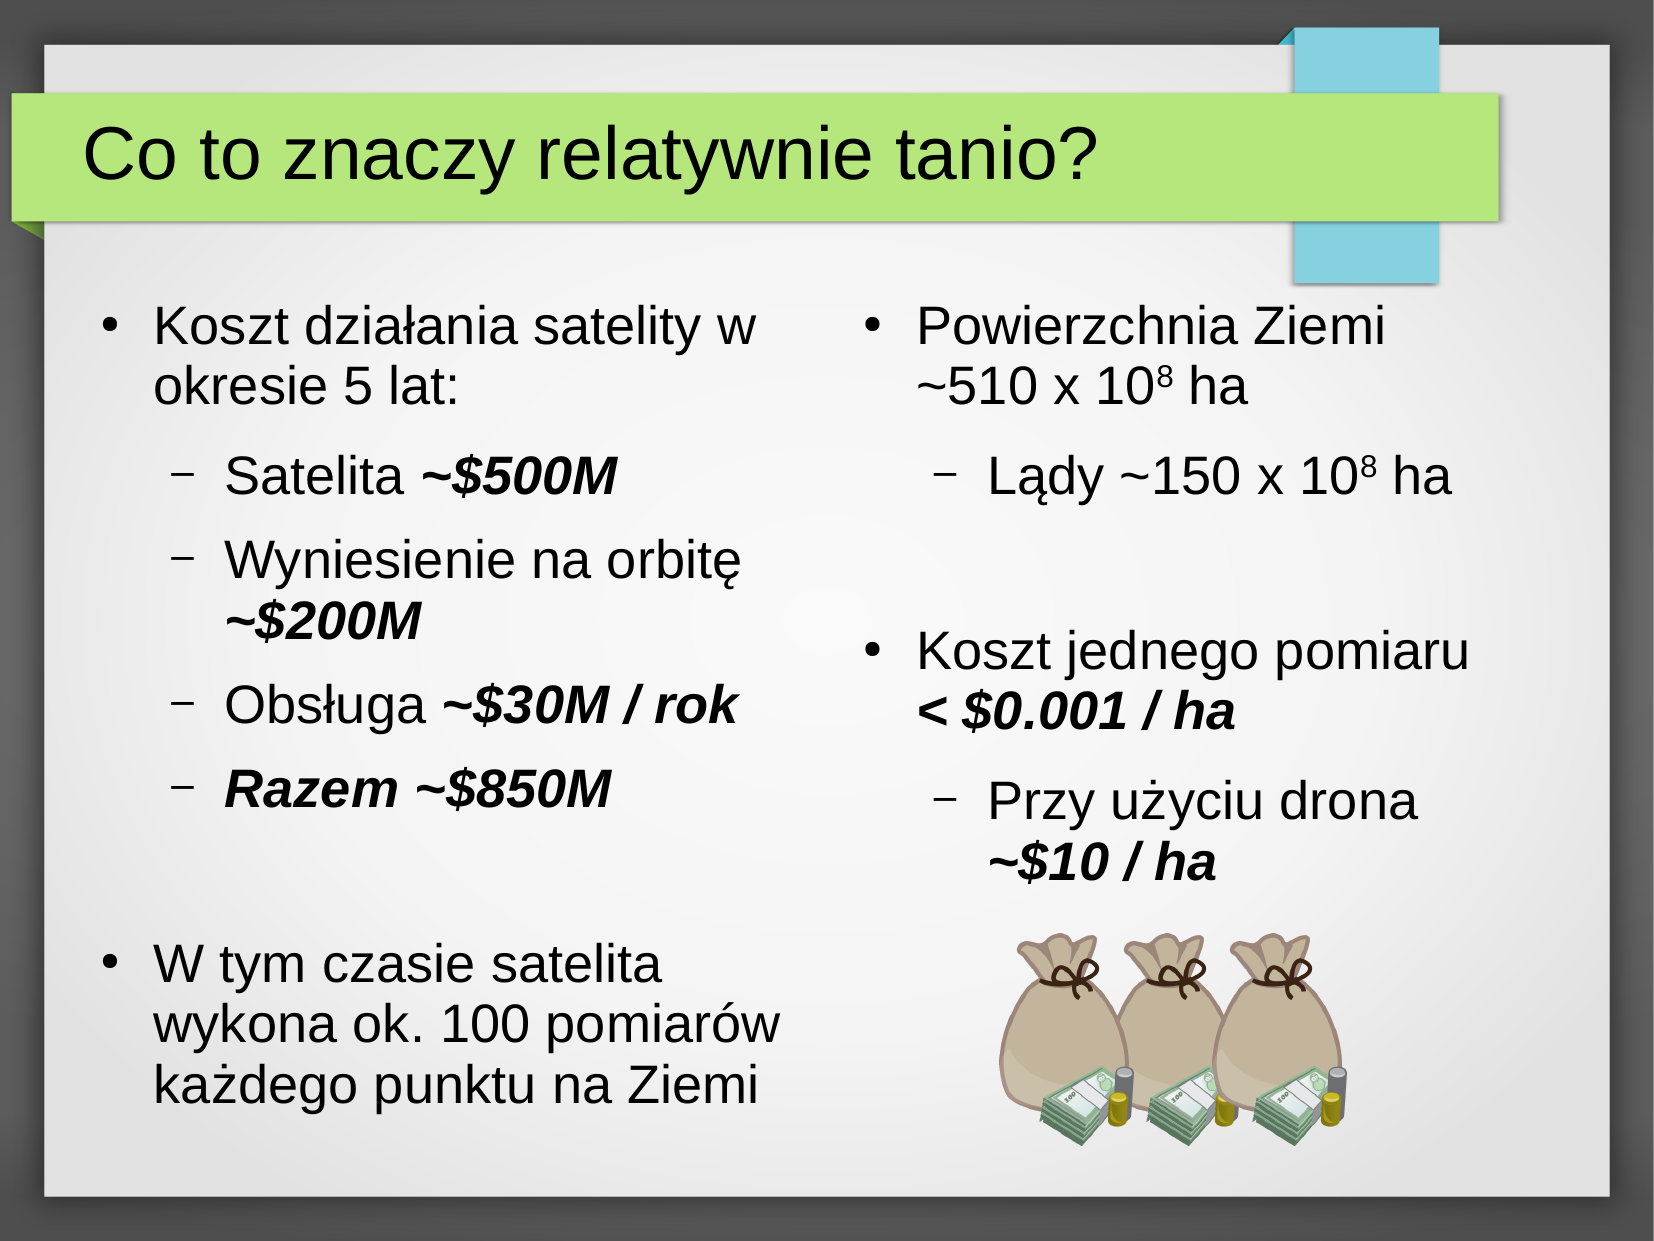

# Co to znaczy relatywnie tanio?
Koszt działania satelity w okresie 5 lat:
Satelita ~$500M
Wyniesienie na orbitę ~$200M
Obsługa ~$30M / rok
Razem ~$850M
W tym czasie satelita wykona ok. 100 pomiarów każdego punktu na Ziemi
Powierzchnia Ziemi
~510 x 108 ha
Lądy ~150 x 108 ha
Koszt jednego pomiaru
< $0.001 / ha
Przy użyciu drona
~$10 / ha